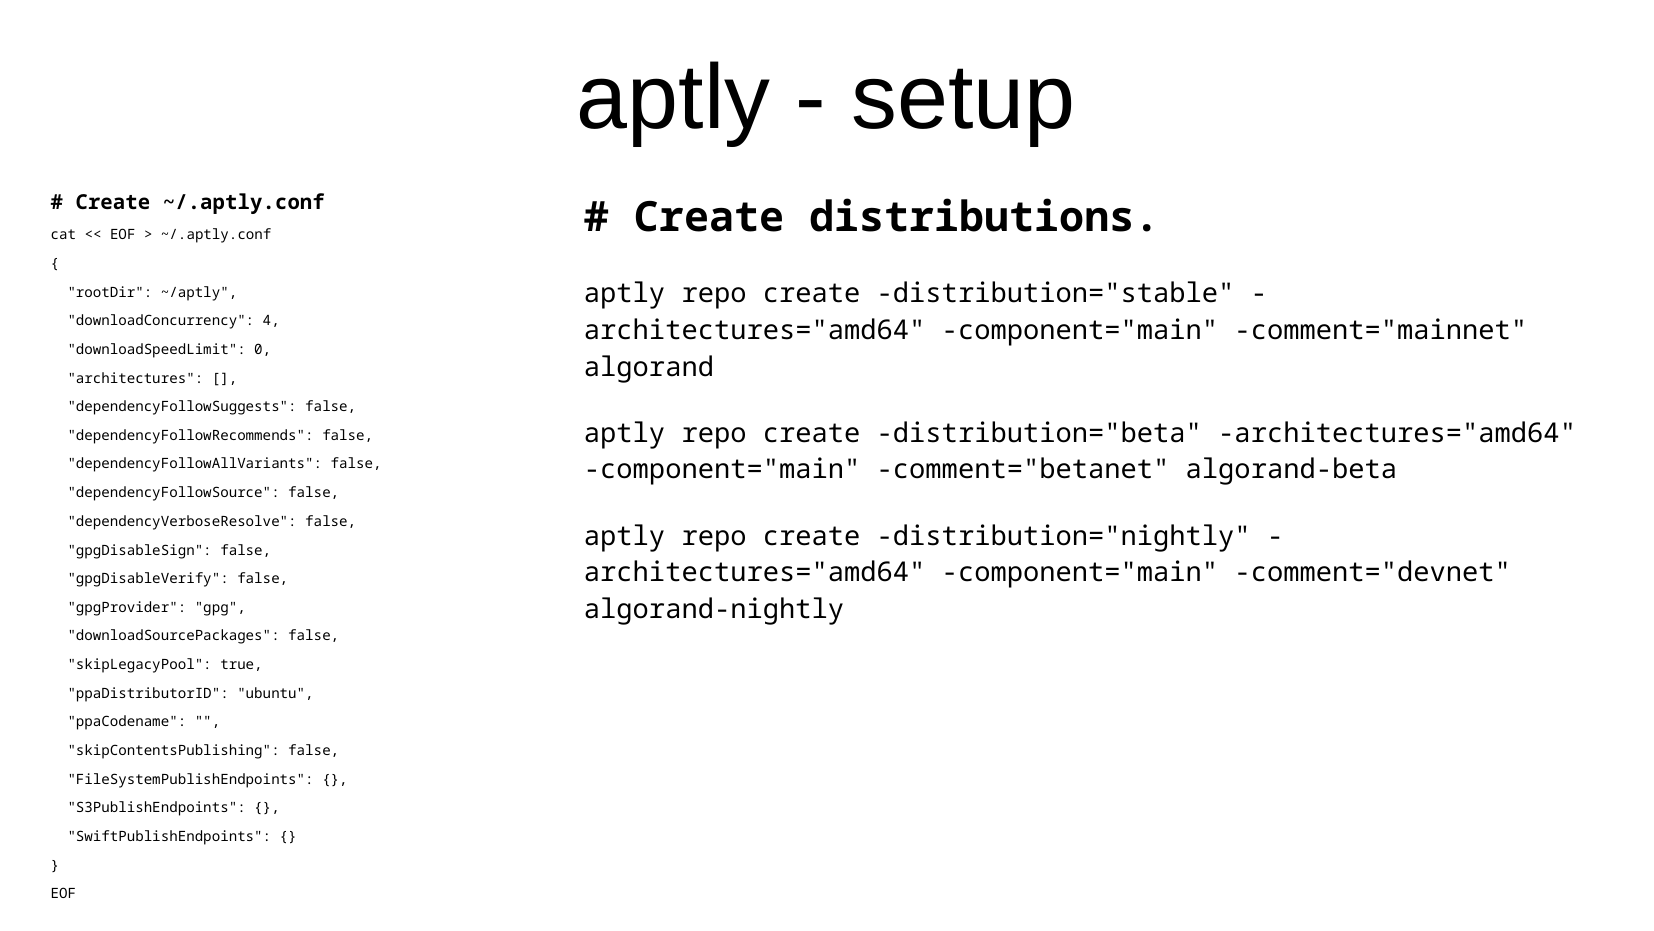

# aptly - setup
# Create ~/.aptly.conf
cat << EOF > ~/.aptly.conf
{
 "rootDir": ~/aptly",
 "downloadConcurrency": 4,
 "downloadSpeedLimit": 0,
 "architectures": [],
 "dependencyFollowSuggests": false,
 "dependencyFollowRecommends": false,
 "dependencyFollowAllVariants": false,
 "dependencyFollowSource": false,
 "dependencyVerboseResolve": false,
 "gpgDisableSign": false,
 "gpgDisableVerify": false,
 "gpgProvider": "gpg",
 "downloadSourcePackages": false,
 "skipLegacyPool": true,
 "ppaDistributorID": "ubuntu",
 "ppaCodename": "",
 "skipContentsPublishing": false,
 "FileSystemPublishEndpoints": {},
 "S3PublishEndpoints": {},
 "SwiftPublishEndpoints": {}
}
EOF
# Create distributions.
aptly repo create -distribution="stable" -architectures="amd64" -component="main" -comment="mainnet" algorand
aptly repo create -distribution="beta" -architectures="amd64" -component="main" -comment="betanet" algorand-beta
aptly repo create -distribution="nightly" -architectures="amd64" -component="main" -comment="devnet" algorand-nightly